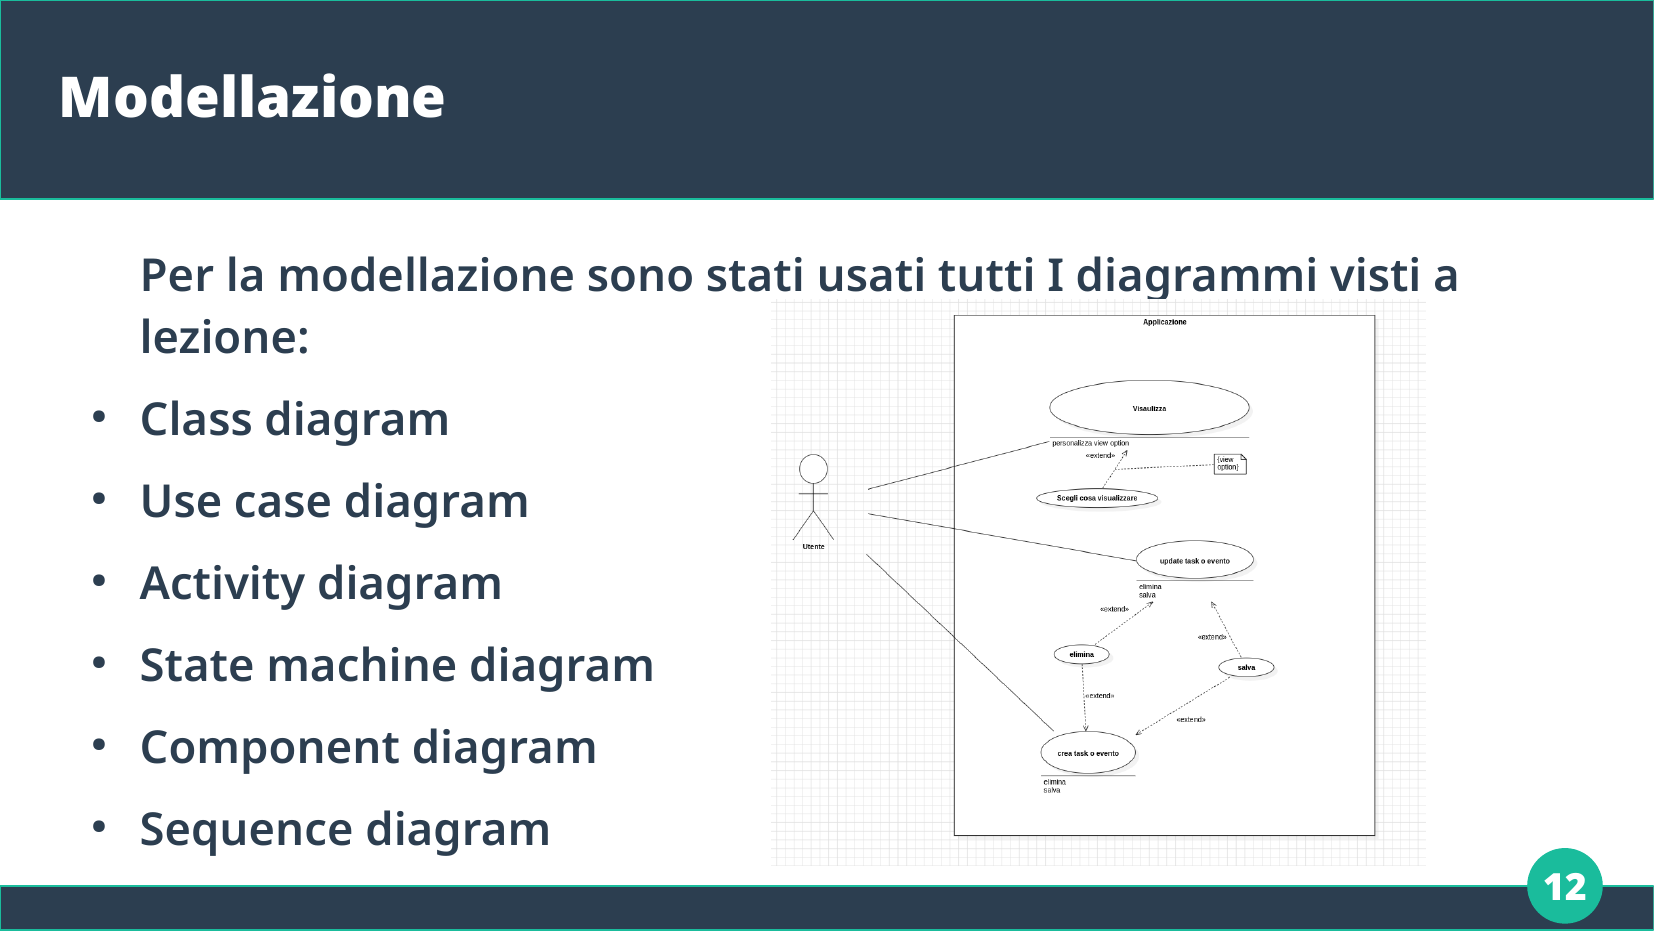

# Modellazione
Per la modellazione sono stati usati tutti I diagrammi visti a lezione:
Class diagram
Use case diagram
Activity diagram
State machine diagram
Component diagram
Sequence diagram
12